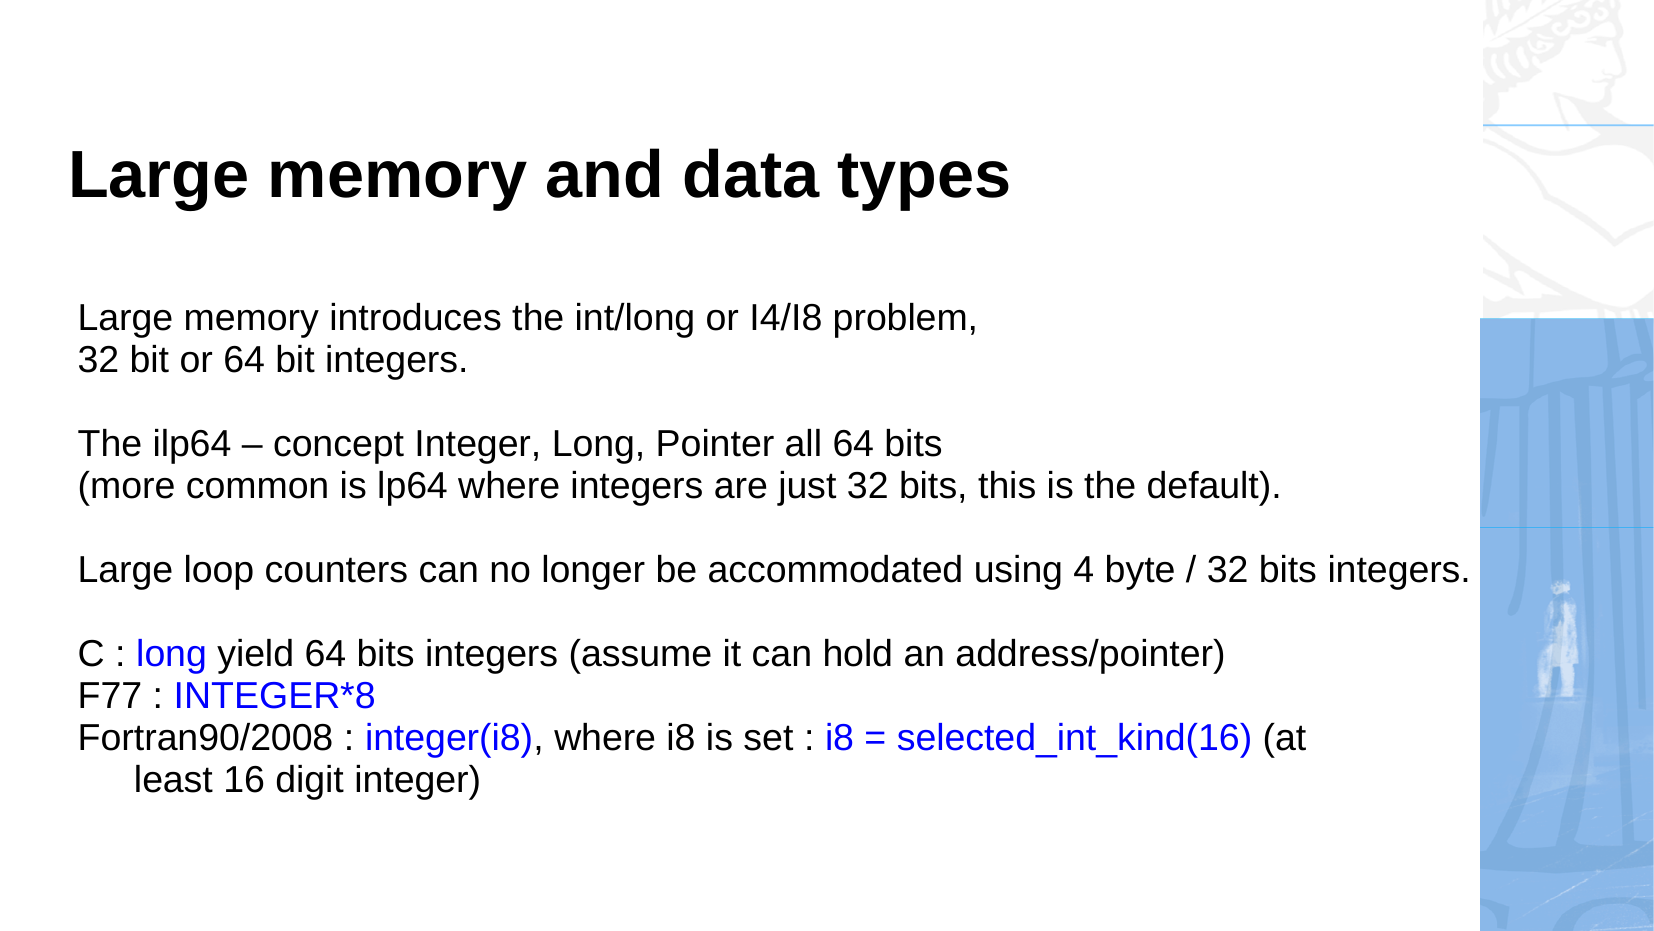

Large memory and data types
Large memory introduces the int/long or I4/I8 problem,
32 bit or 64 bit integers.
The ilp64 – concept Integer, Long, Pointer all 64 bits
(more common is lp64 where integers are just 32 bits, this is the default).
Large loop counters can no longer be accommodated using 4 byte / 32 bits integers.
C : long yield 64 bits integers (assume it can hold an address/pointer)
F77 : INTEGER*8
Fortran90/2008 : integer(i8), where i8 is set : i8 = selected_int_kind(16) (at
least 16 digit integer)